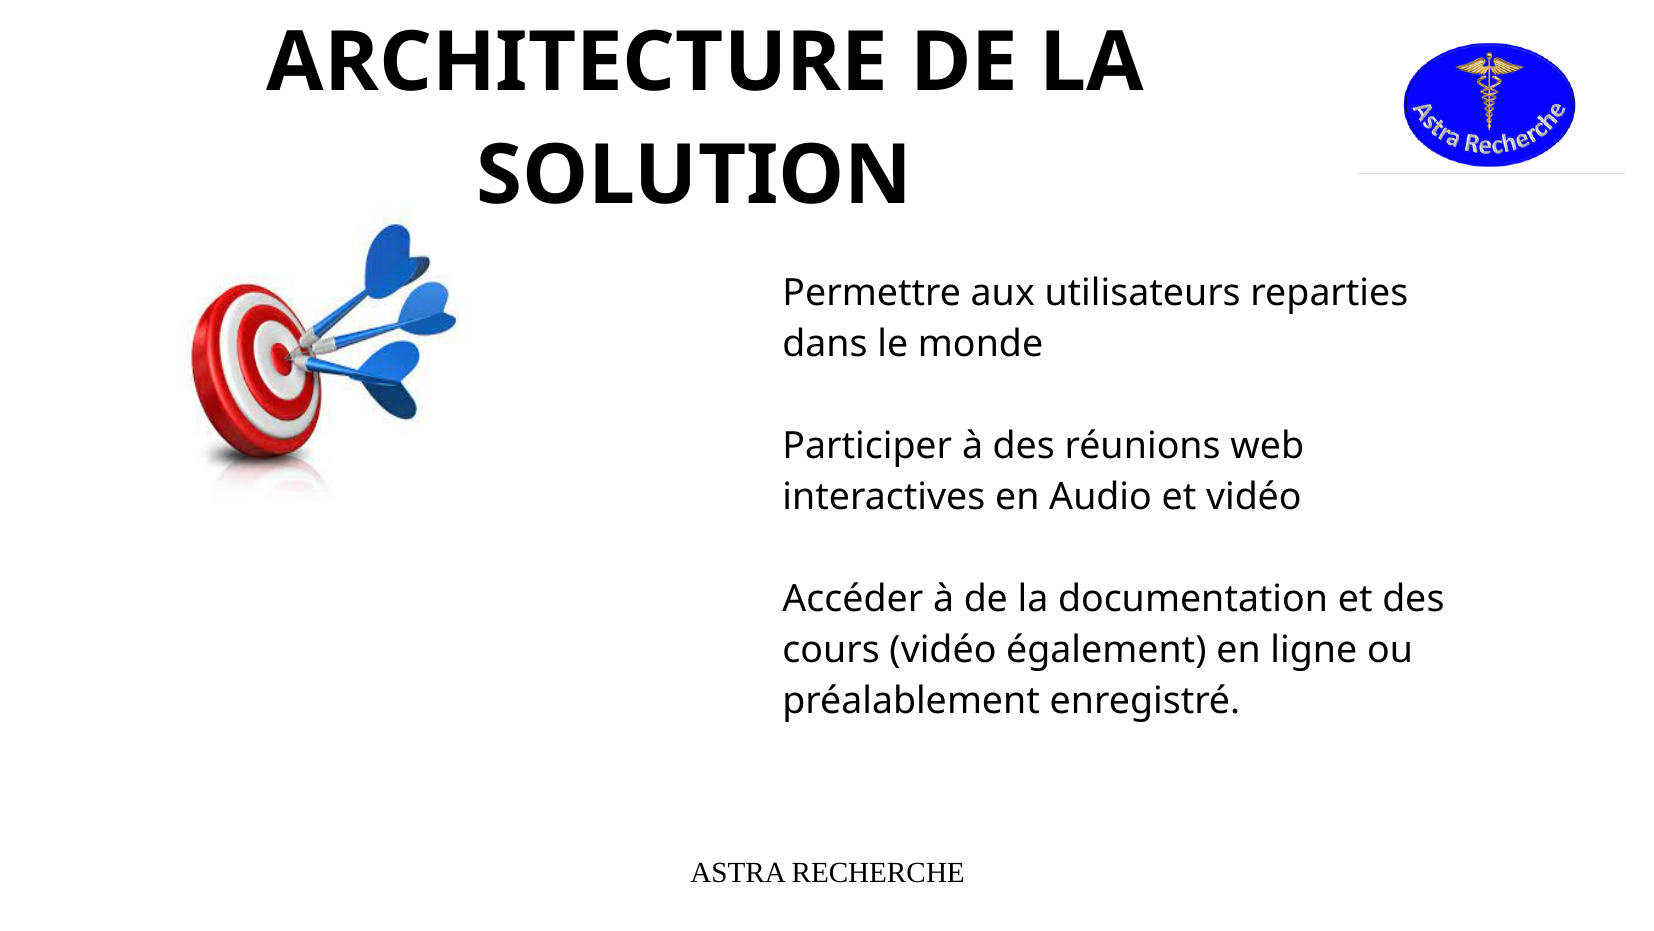

# ARCHITECTURE DE LA SOLUTION
Permettre aux utilisateurs reparties dans le monde
Participer à des réunions web interactives en Audio et vidéo
Accéder à de la documentation et des cours (vidéo également) en ligne ou préalablement enregistré.